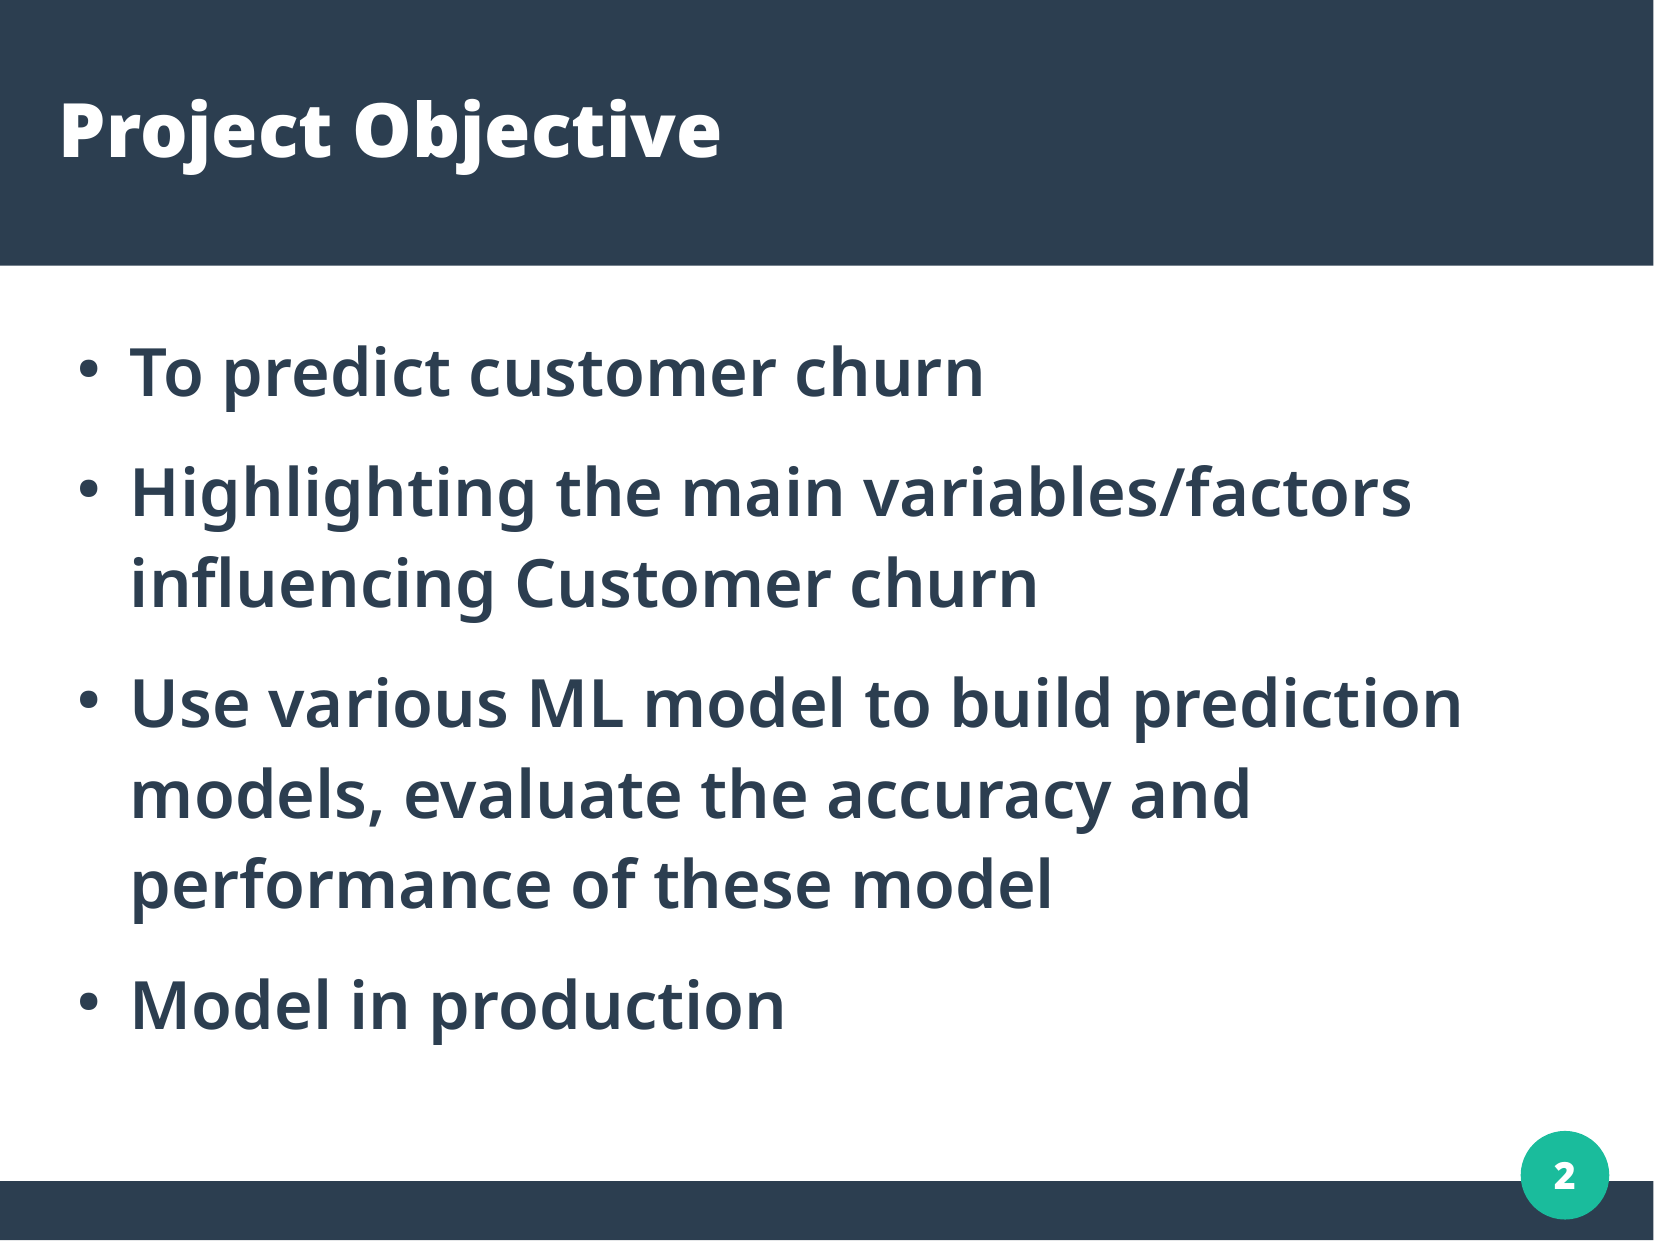

# Project Objective
To predict customer churn
Highlighting the main variables/factors influencing Customer churn
Use various ML model to build prediction models, evaluate the accuracy and performance of these model
Model in production
2